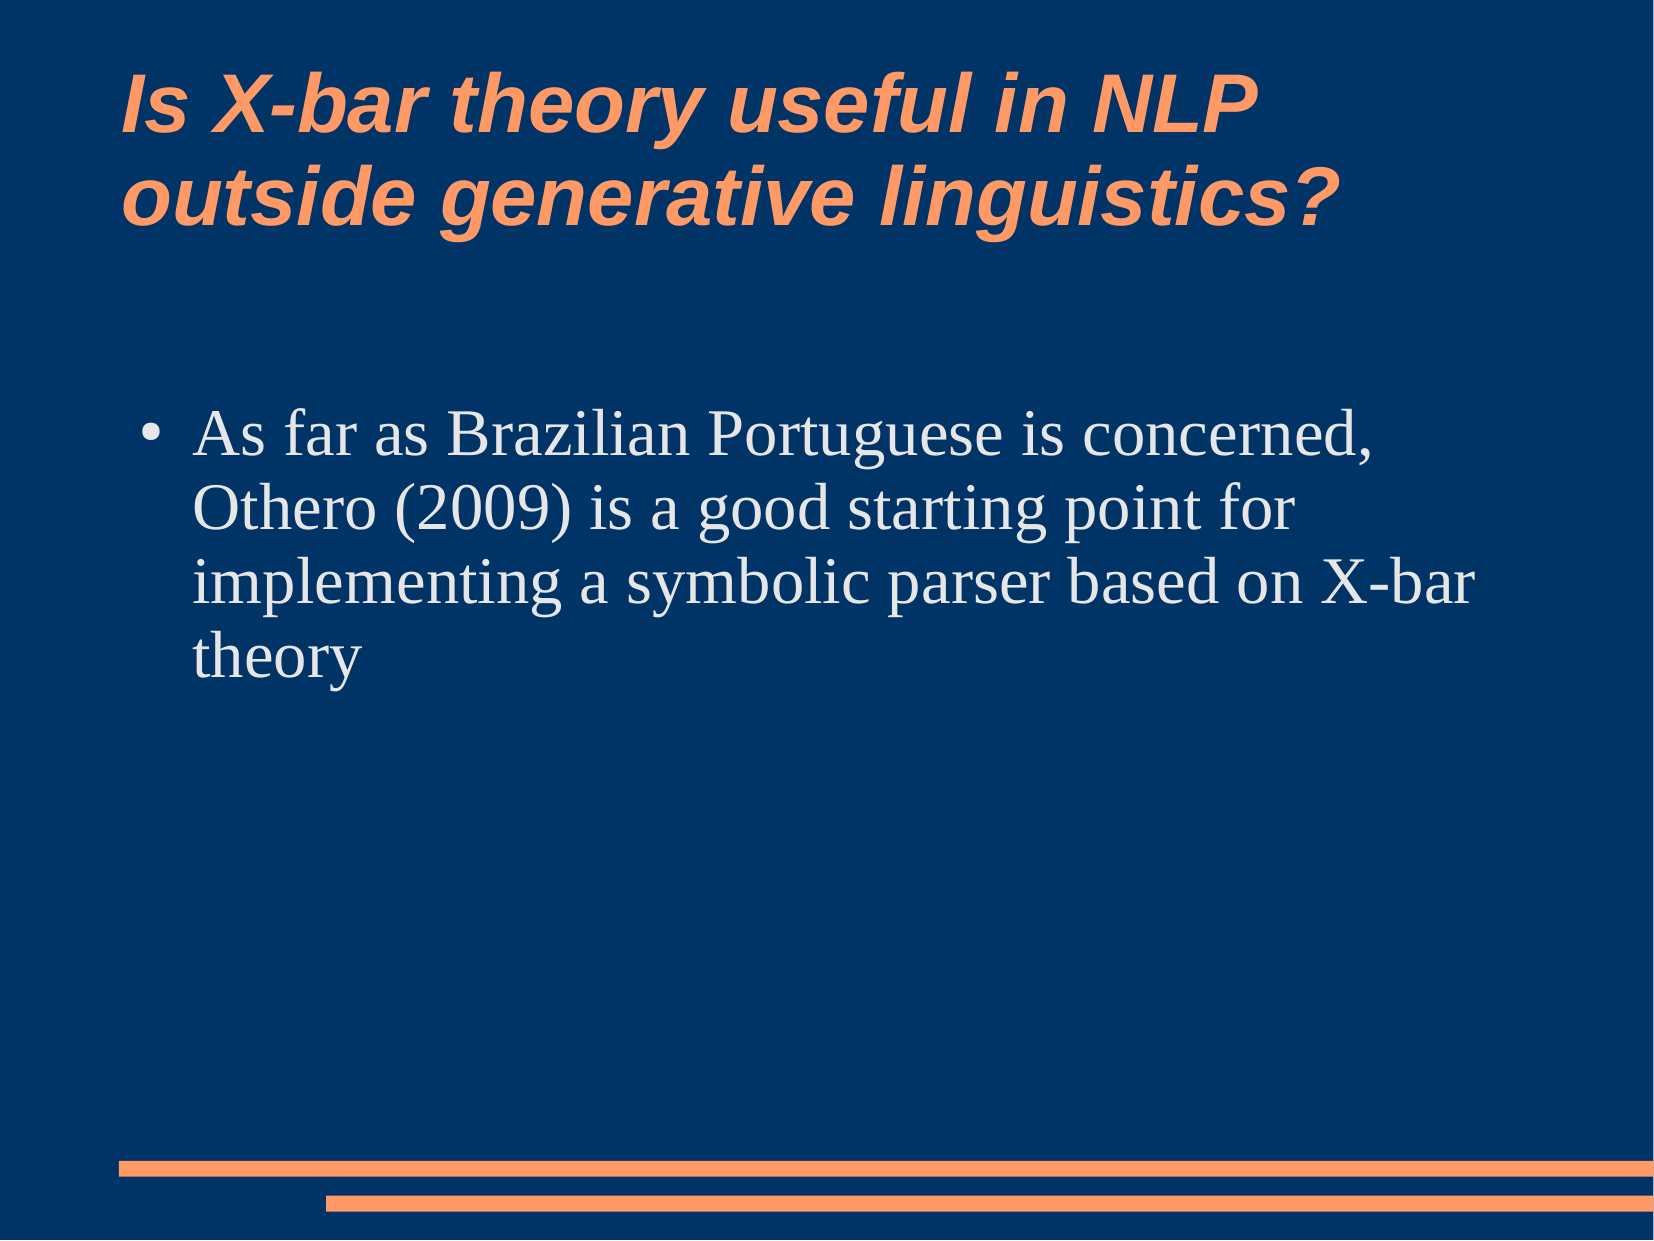

# Is X-bar theory useful in NLP outside generative linguistics?
As far as Brazilian Portuguese is concerned, Othero (2009) is a good starting point for implementing a symbolic parser based on X-bar theory